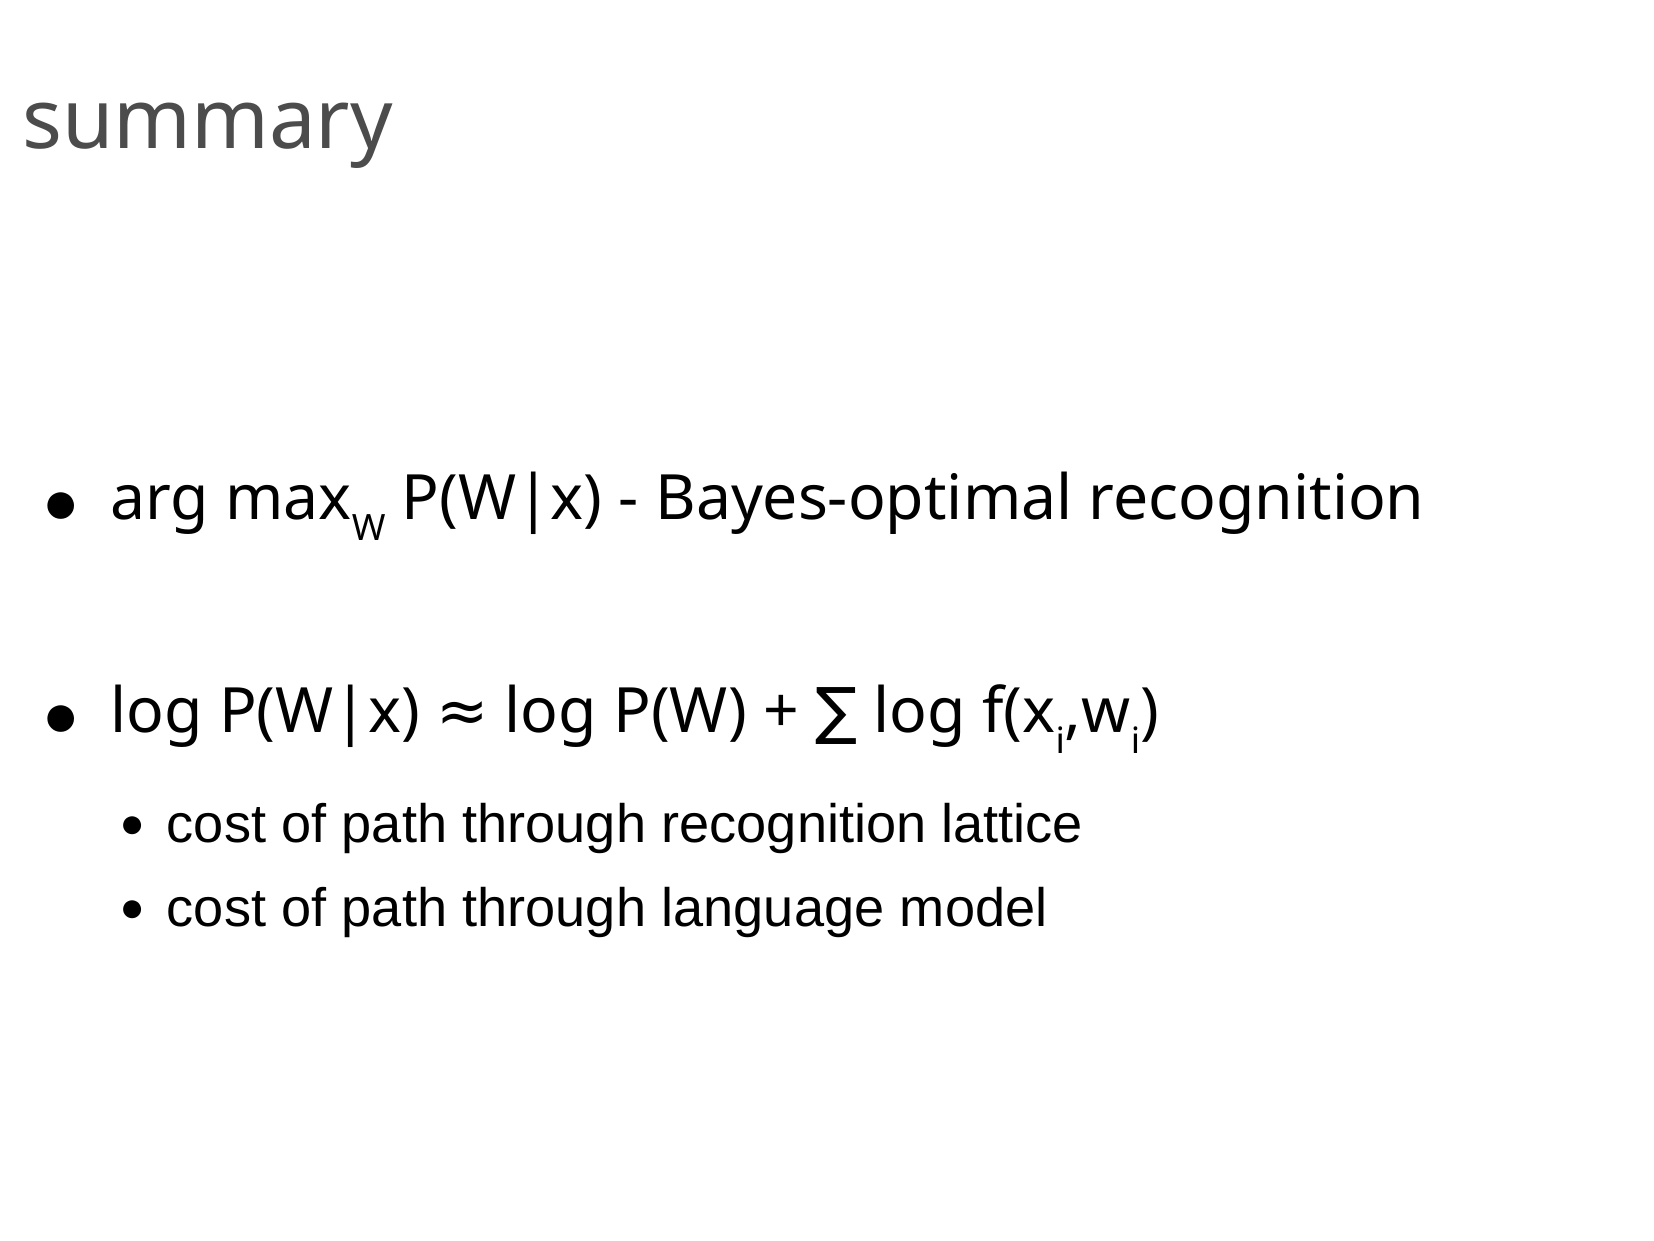

# summary
arg maxW P(W|x) - Bayes-optimal recognition
log P(W|x) ≈ log P(W) + ∑ log f(xi,wi)
cost of path through recognition lattice
cost of path through language model